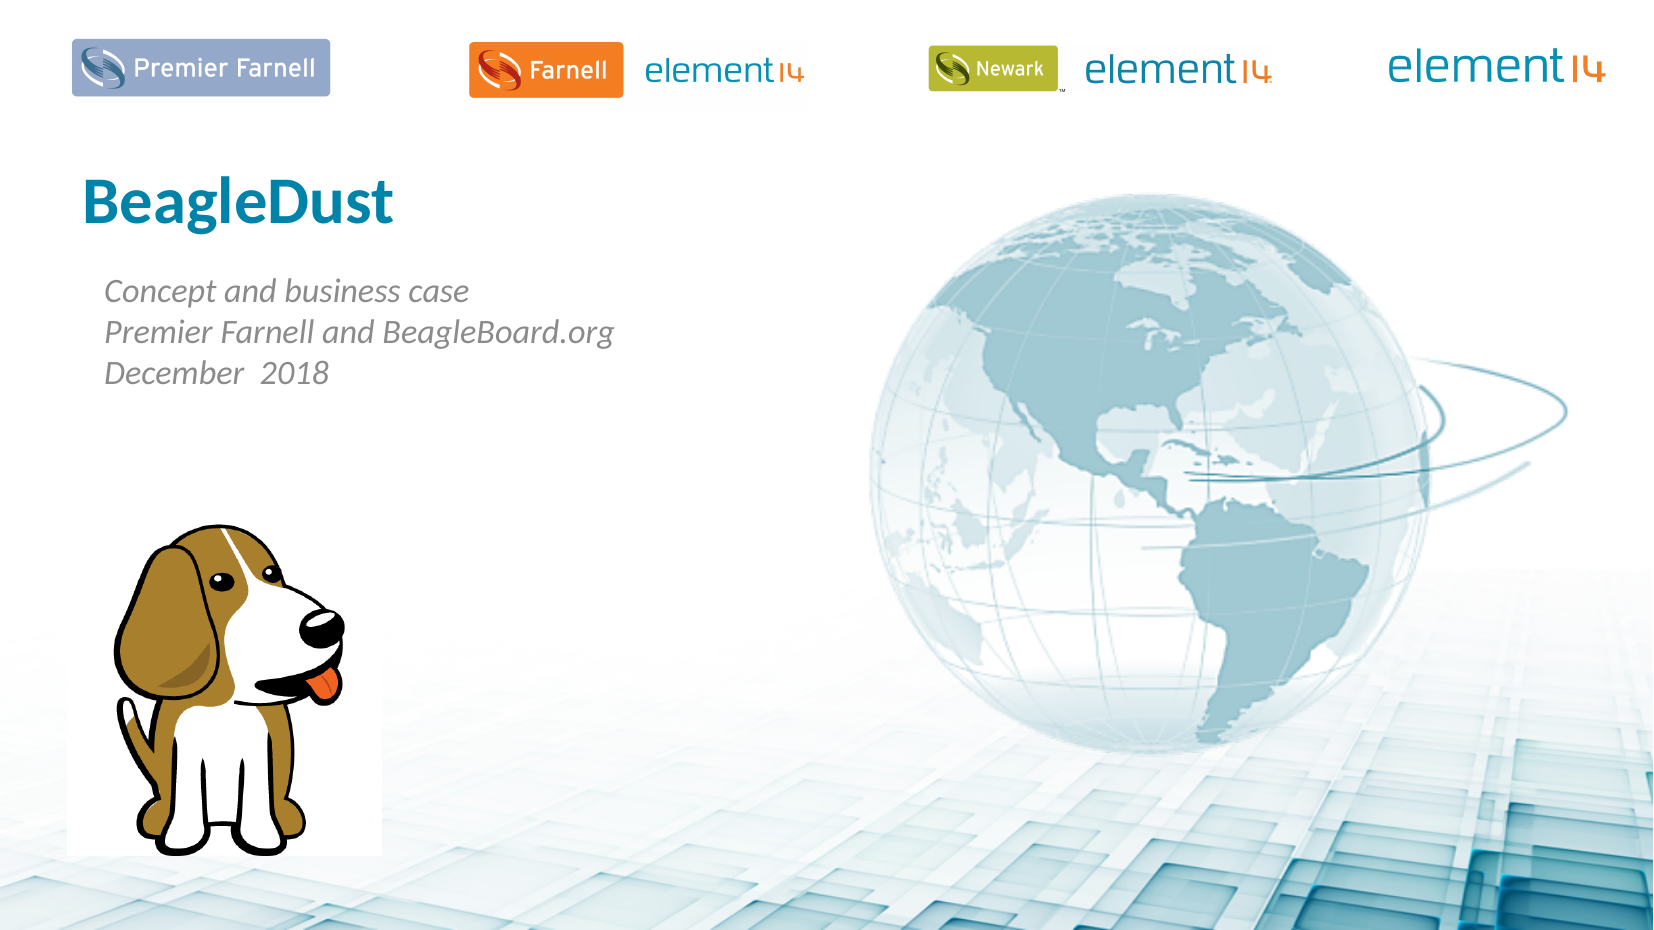

BeagleDust
Concept and business case
Premier Farnell and BeagleBoard.org
December 2018